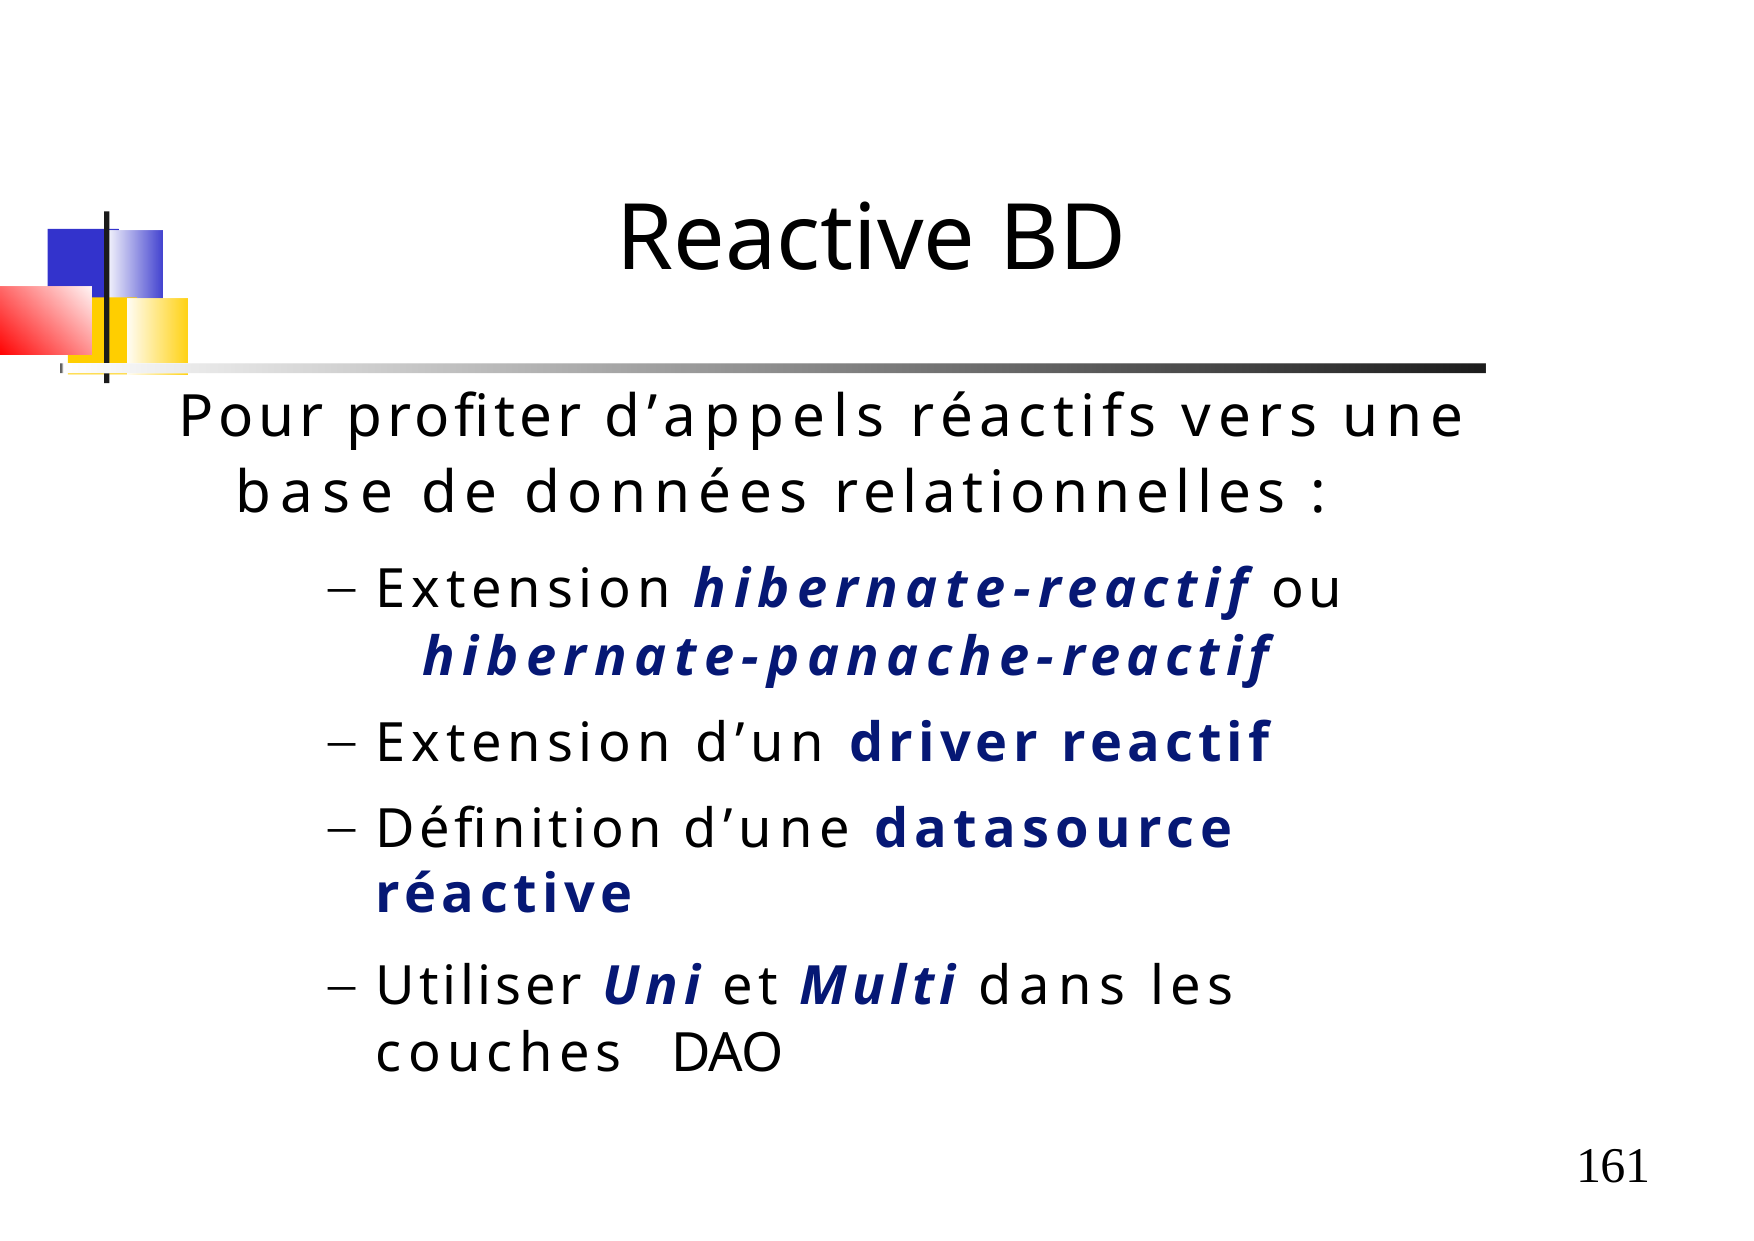

# Reactive BD
Pour profiter d’appels réactifs vers une base de données relationnelles :
Extension hibernate-reactif ou
hibernate-panache-reactif
Extension d’un driver reactif
Définition d’une datasource réactive
Utiliser Uni et Multi dans les couches 	DAO
161